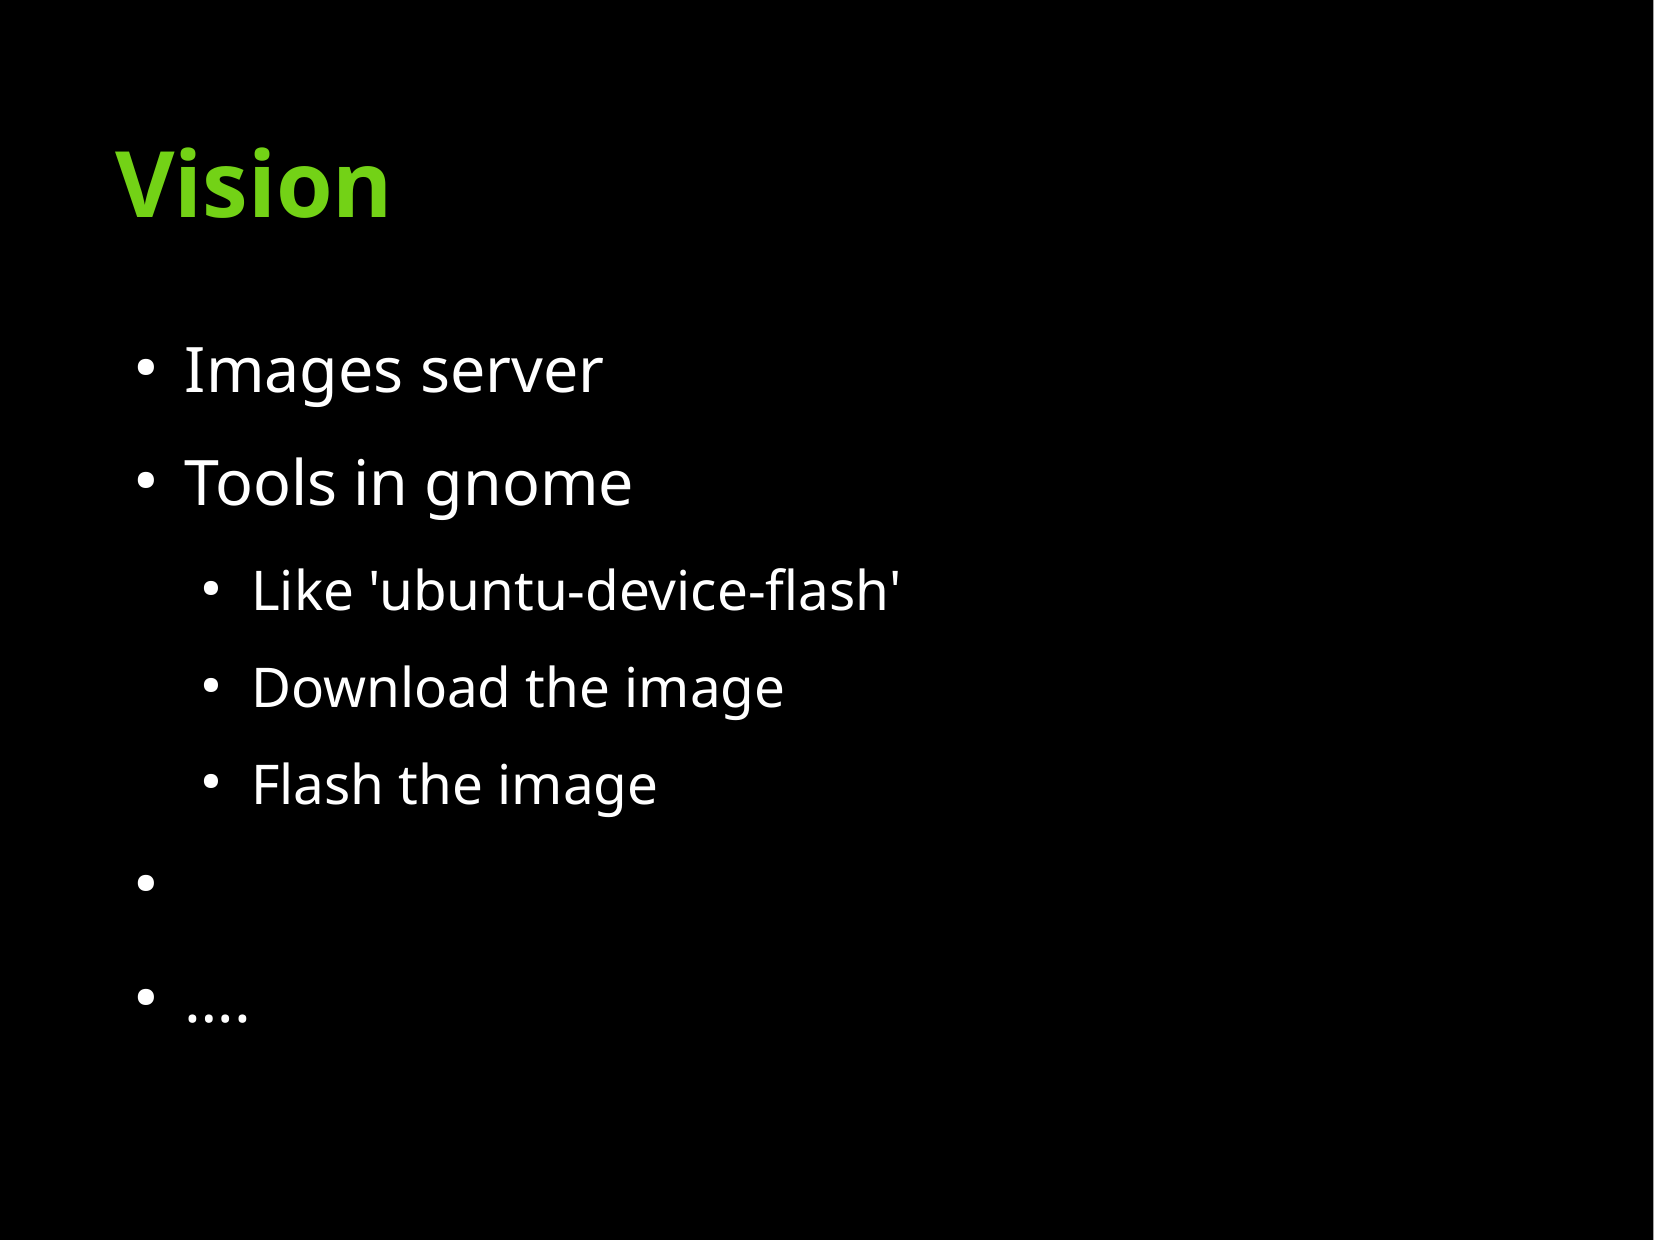

# Vision
Images server
Tools in gnome
Like 'ubuntu-device-flash'
Download the image
Flash the image
….